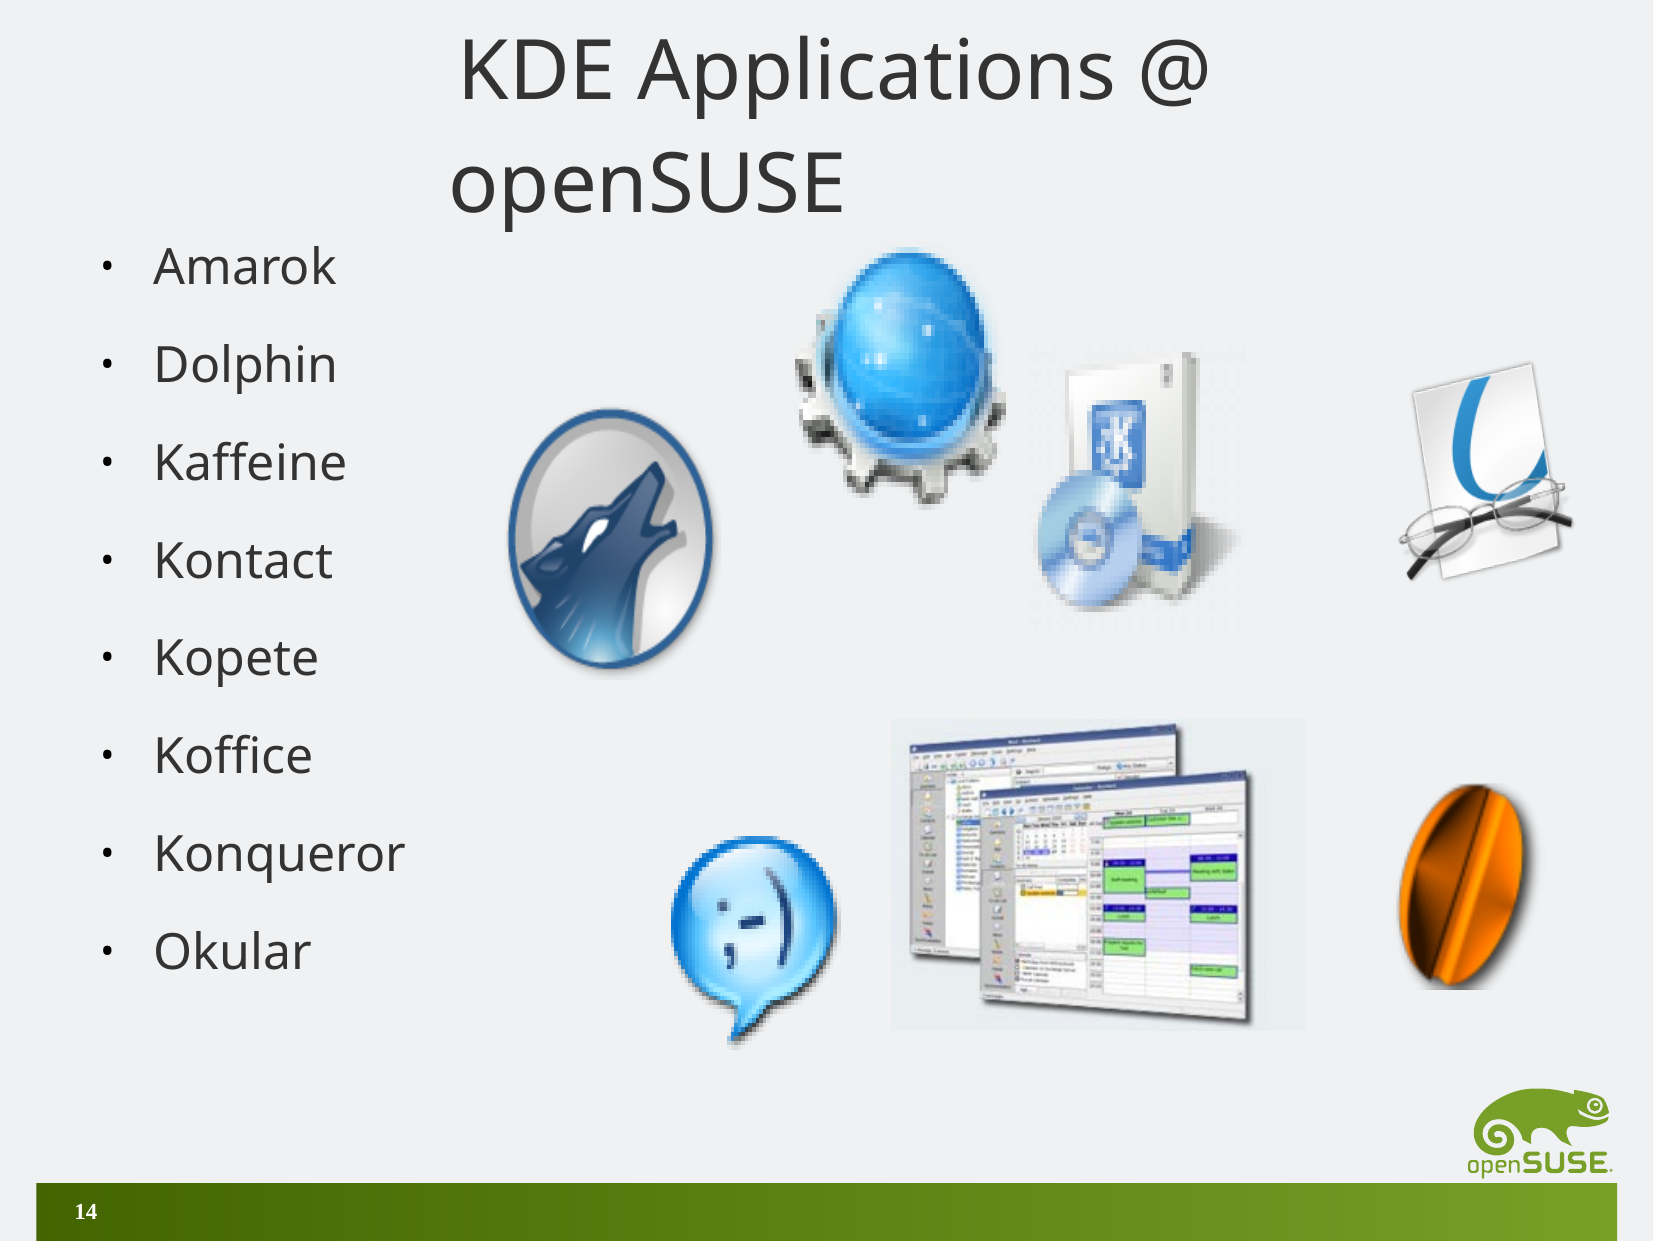

# KDE Applications @ openSUSE
Amarok
Dolphin
Kaffeine
Kontact
Kopete
Koffice
Konqueror
Okular
14